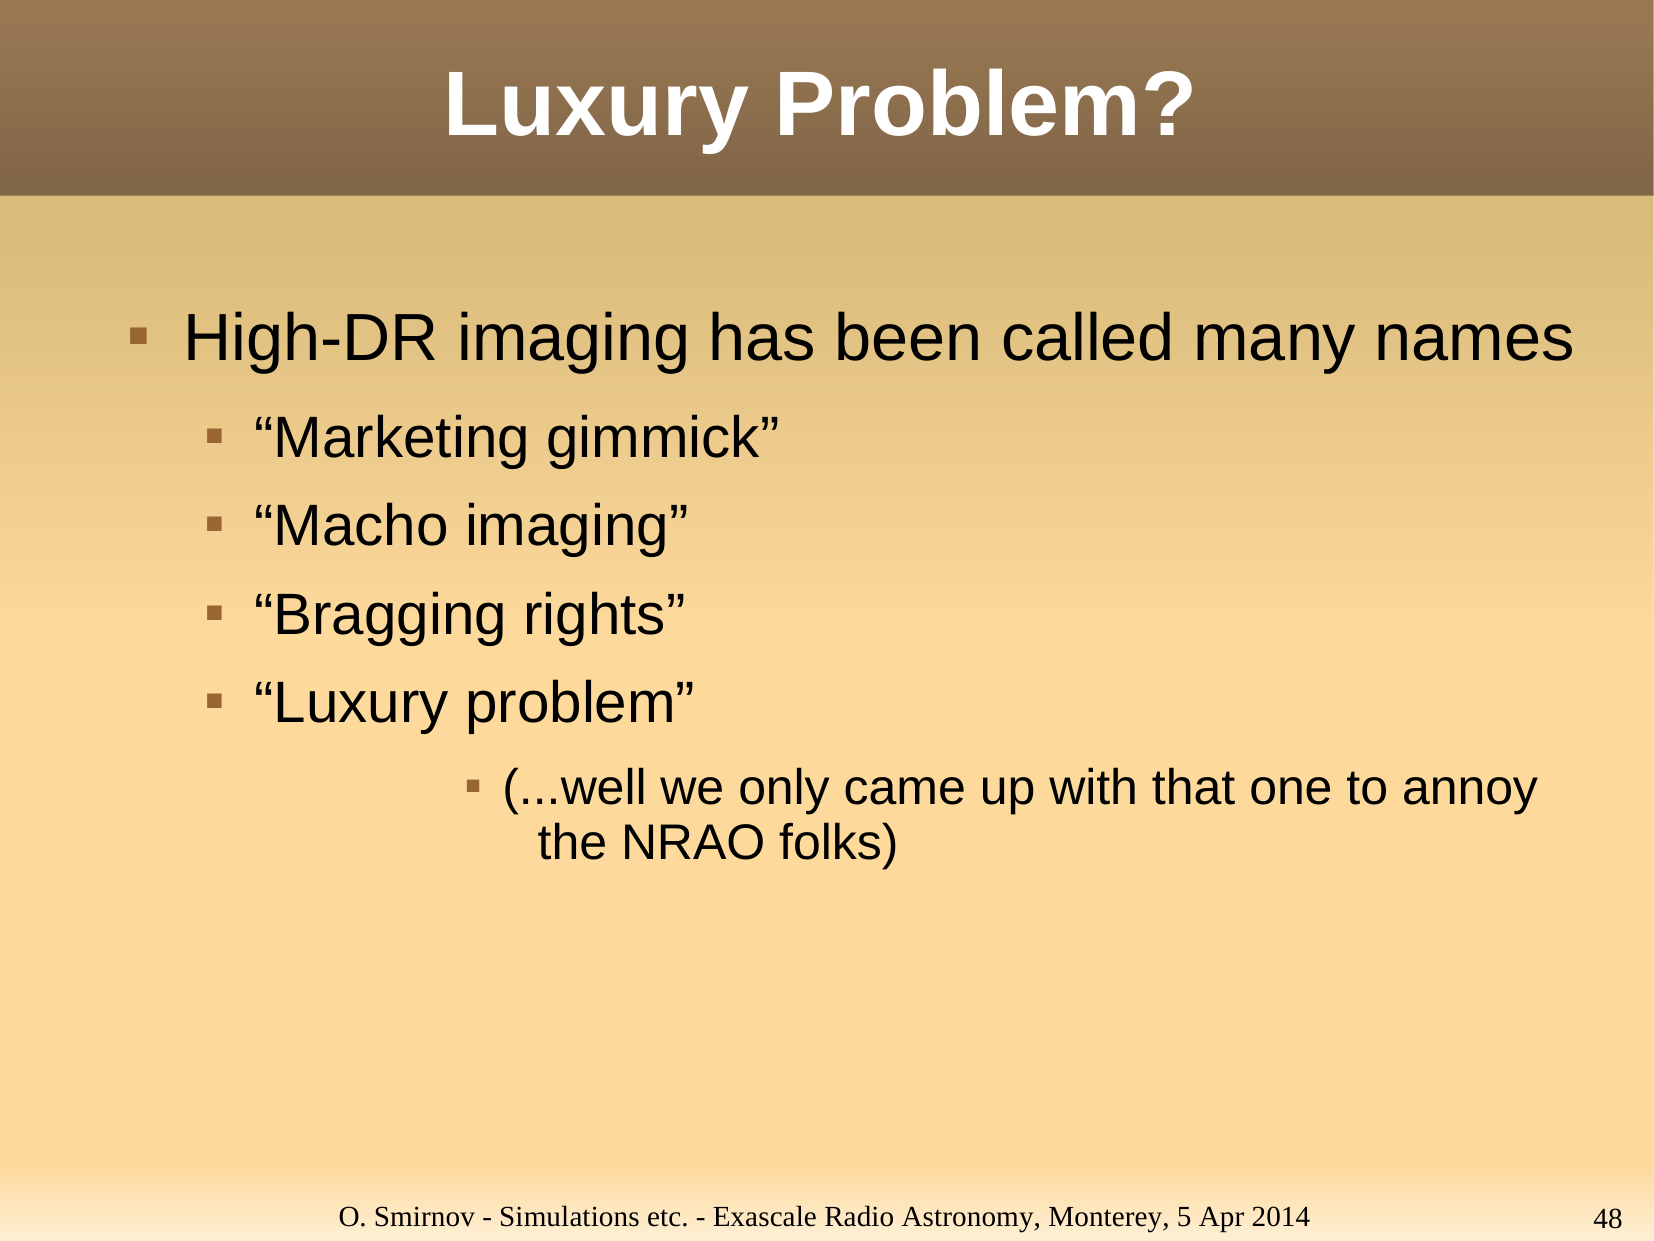

# Luxury Problem?
High-DR imaging has been called many names
“Marketing gimmick”
“Macho imaging”
“Bragging rights”
“Luxury problem”
(...well we only came up with that one to annoy the NRAO folks)
O. Smirnov - Simulations etc. - Exascale Radio Astronomy, Monterey, 5 Apr 2014
48